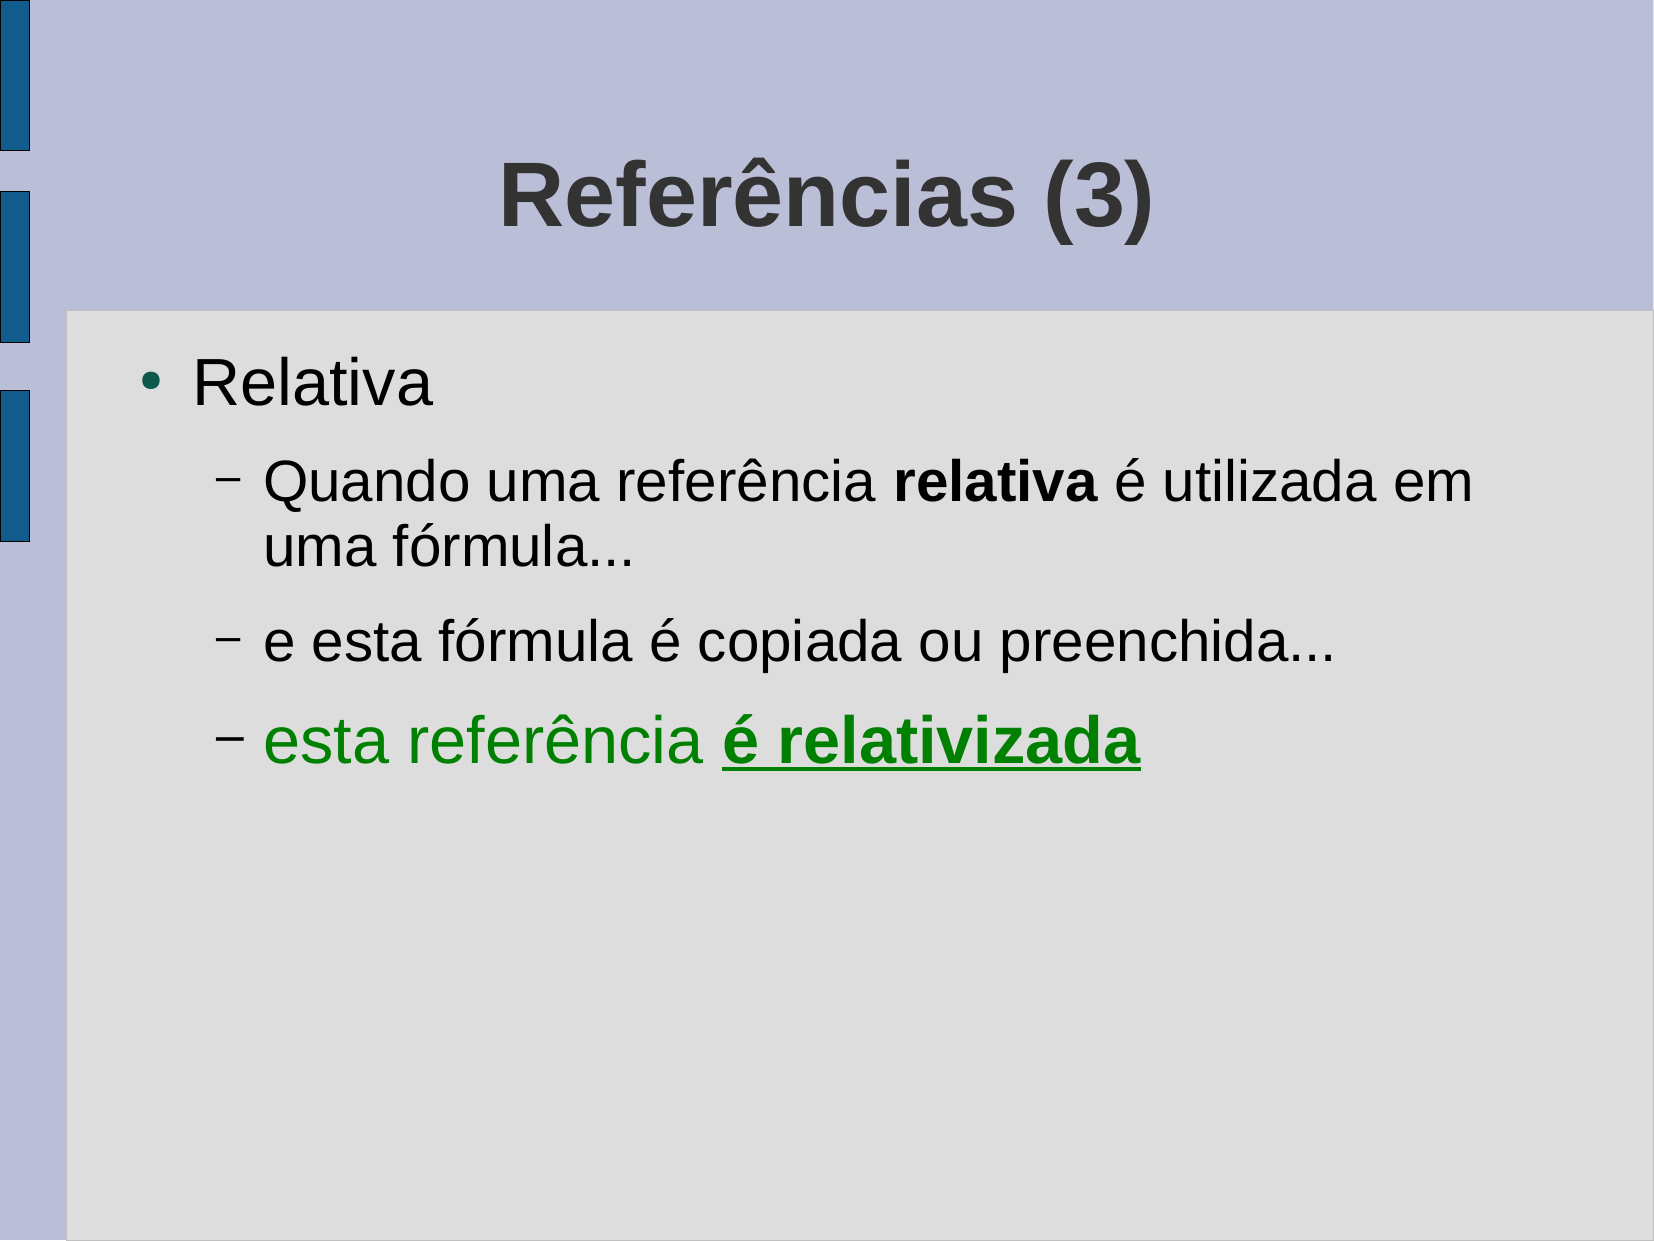

# Referências (3)
Relativa
Quando uma referência relativa é utilizada em uma fórmula...
e esta fórmula é copiada ou preenchida...
esta referência é relativizada